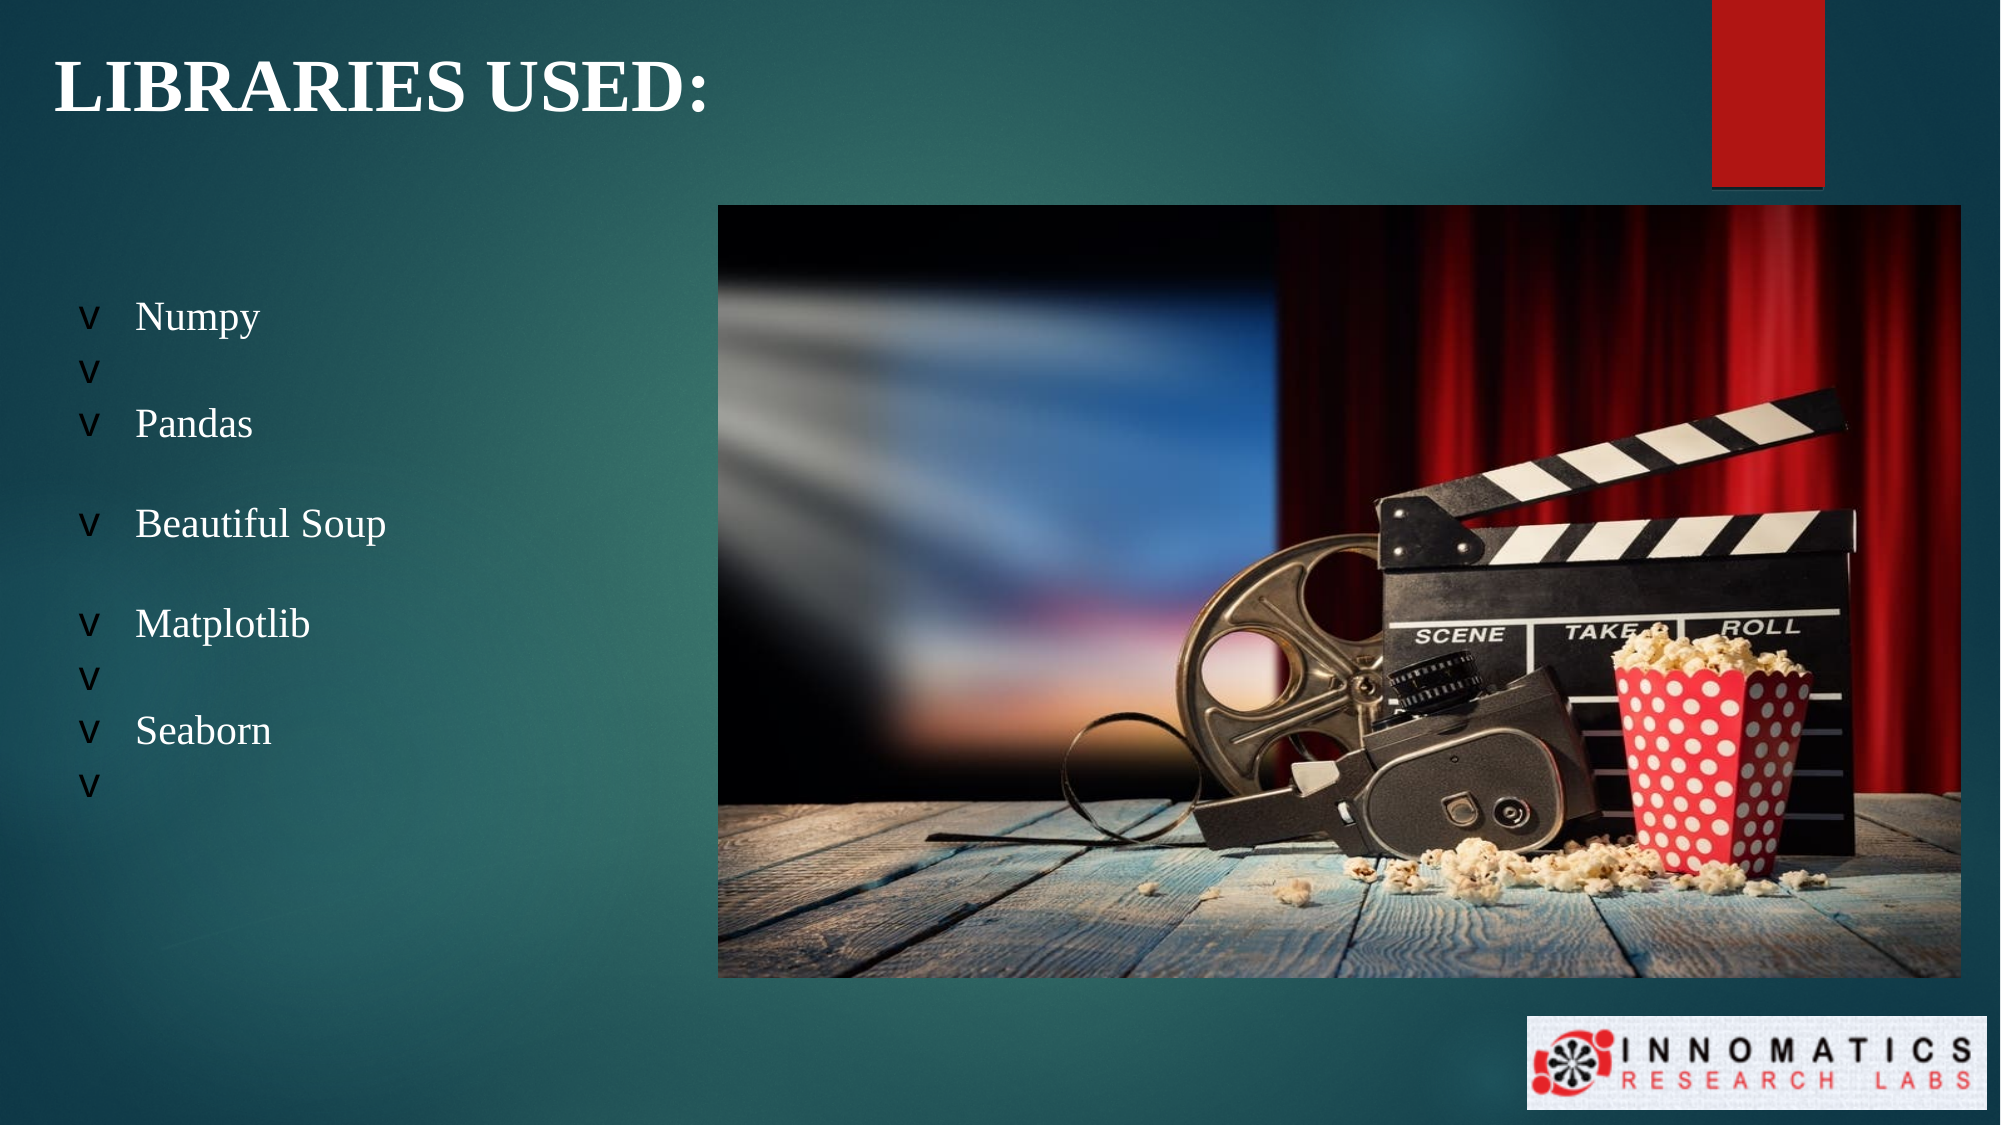

LIBRARIES USED:
Numpy
Pandas
Beautiful Soup
Matplotlib
Seaborn